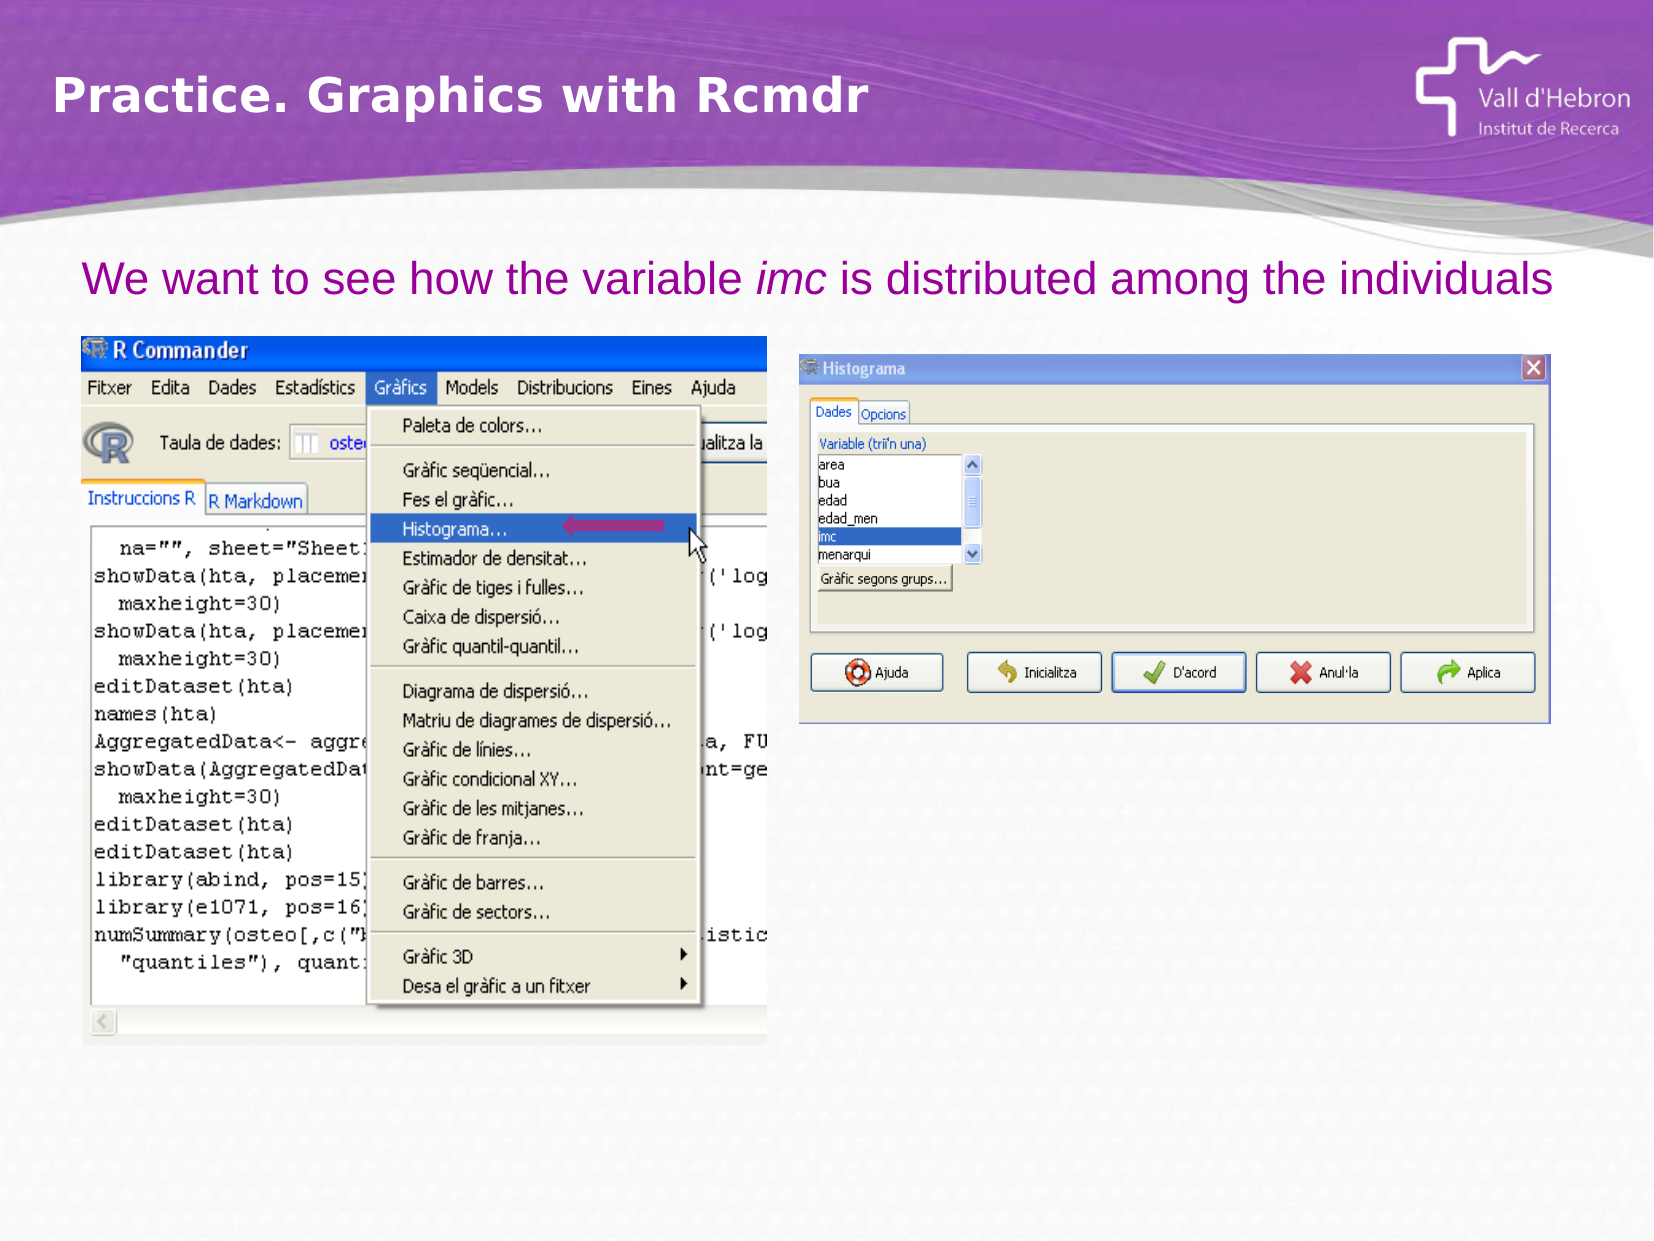

Practice. Graphics with Rcmdr
We want to see how the variable imc is distributed among the individuals